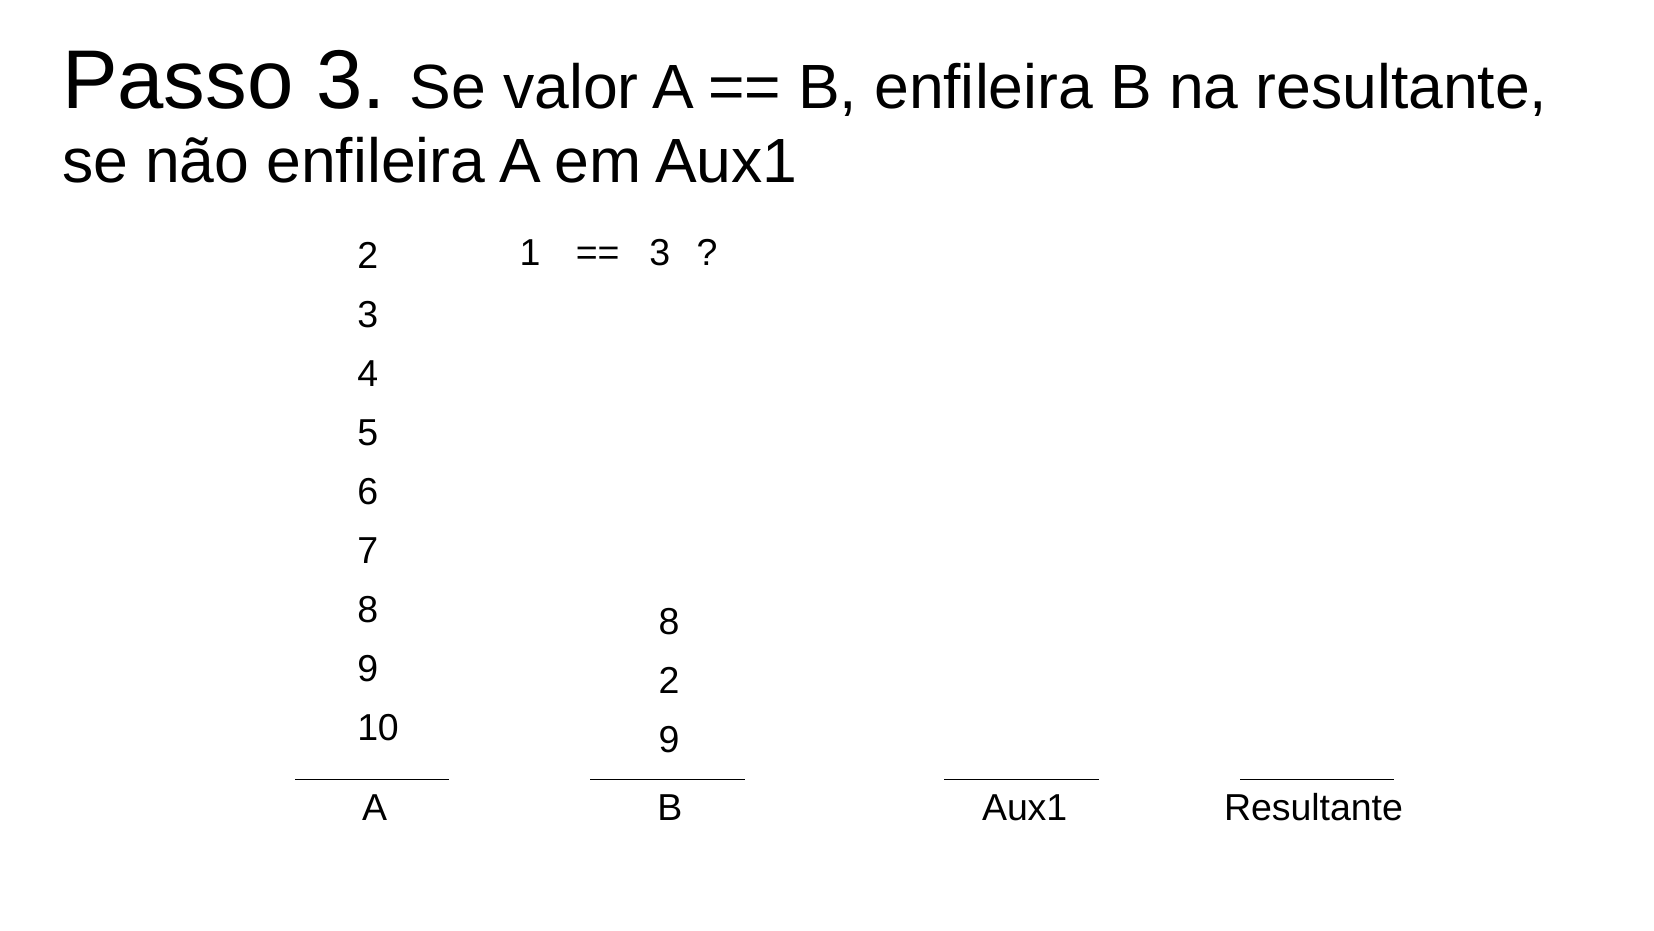

Passo 3. Se valor A == B, enfileira B na resultante, se não enfileira A em Aux1
1
==
3
?
2
3
4
5
6
7
8
8
9
2
10
9
A
B
Aux1
Resultante